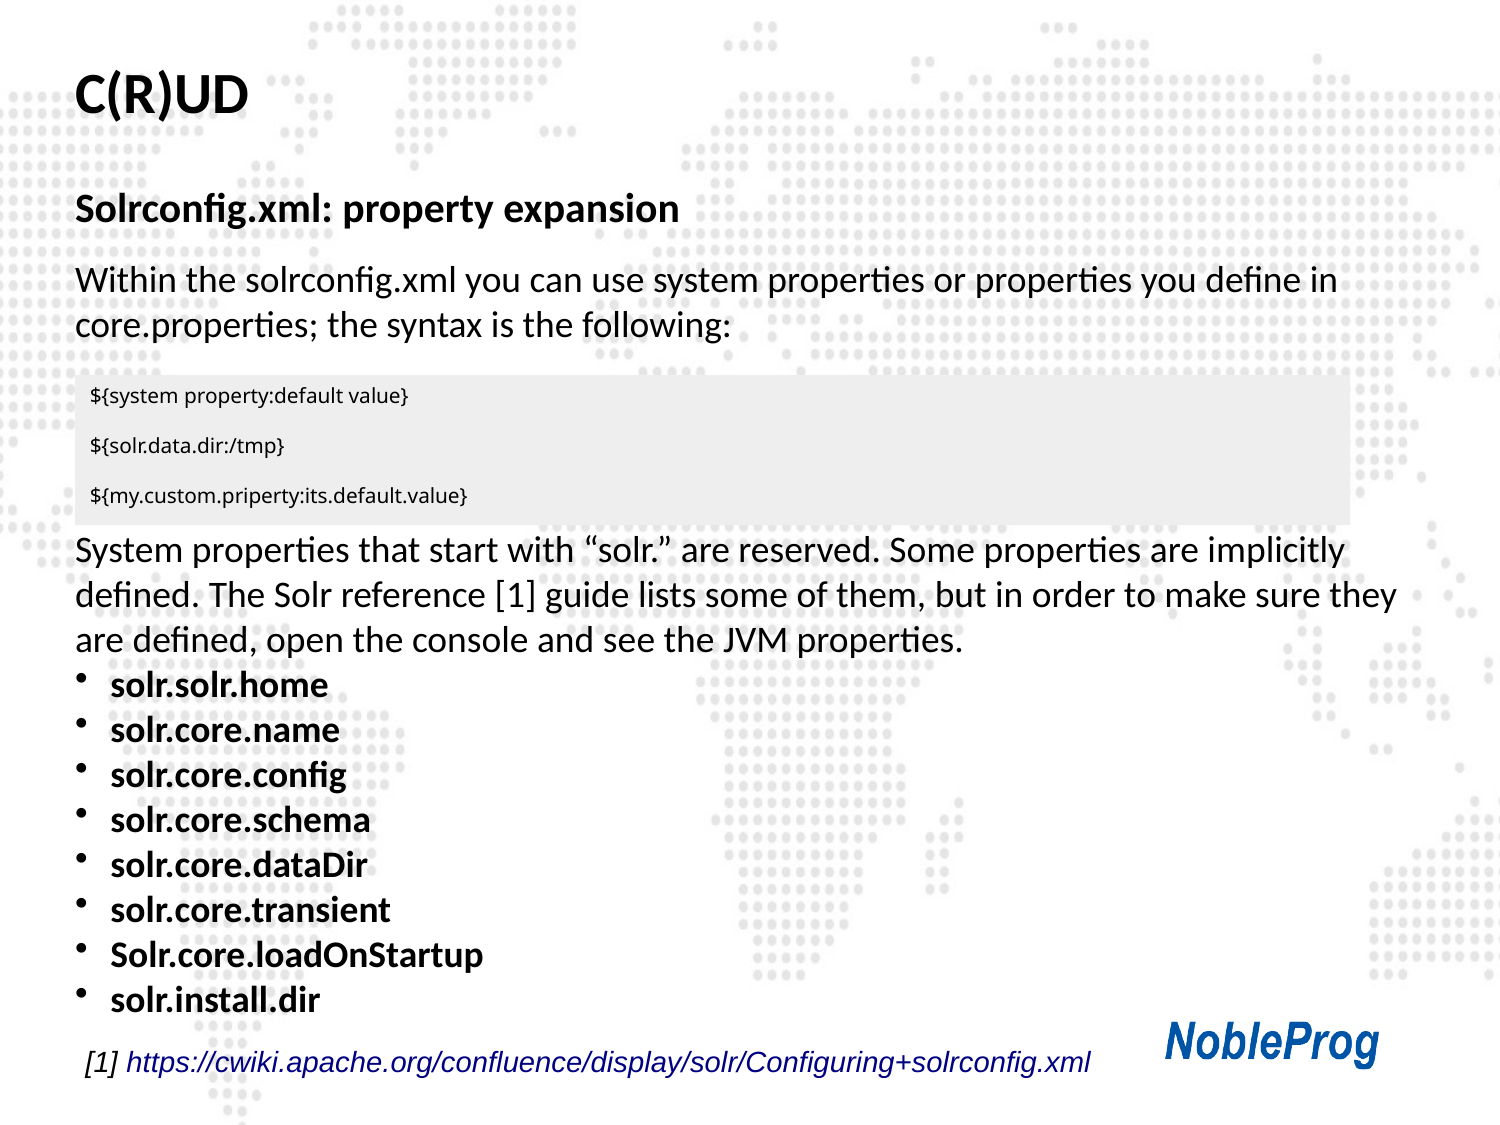

C(R)UD
Solrconfig.xml: property expansion
Within the solrconfig.xml you can use system properties or properties you define in core.properties; the syntax is the following:
System properties that start with “solr.” are reserved. Some properties are implicitly defined. The Solr reference [1] guide lists some of them, but in order to make sure they are defined, open the console and see the JVM properties.
solr.solr.home
solr.core.name
solr.core.config
solr.core.schema
solr.core.dataDir
solr.core.transient
Solr.core.loadOnStartup
solr.install.dir
* That’s the reason why you a might want to protect the /update path
${system property:default value}
${solr.data.dir:/tmp}
${my.custom.priperty:its.default.value}
[1] https://cwiki.apache.org/confluence/display/solr/Configuring+solrconfig.xml